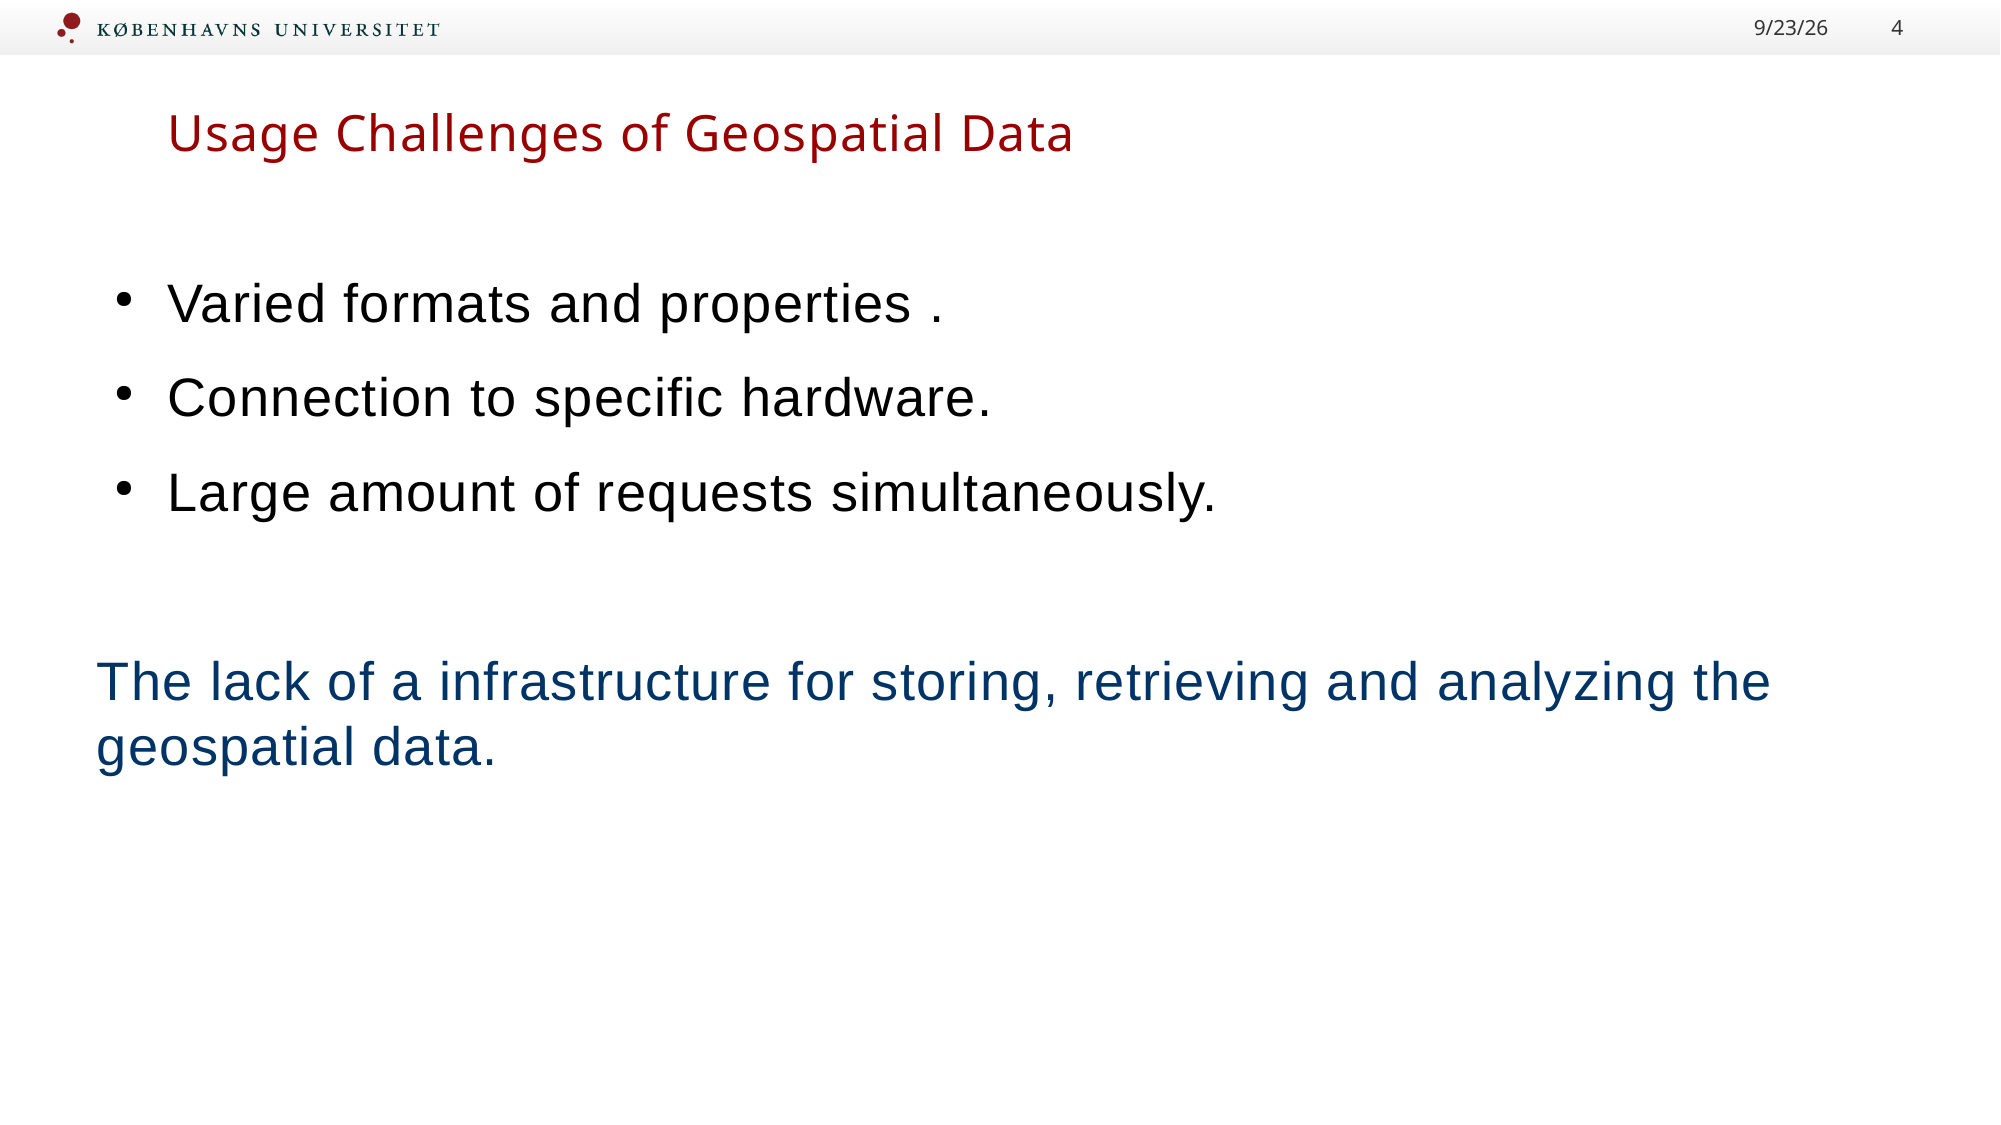

#
Usage Challenges of Geospatial Data
Varied formats and properties .
Connection to specific hardware.
Large amount of requests simultaneously.
The lack of a infrastructure for storing, retrieving and analyzing the geospatial data.